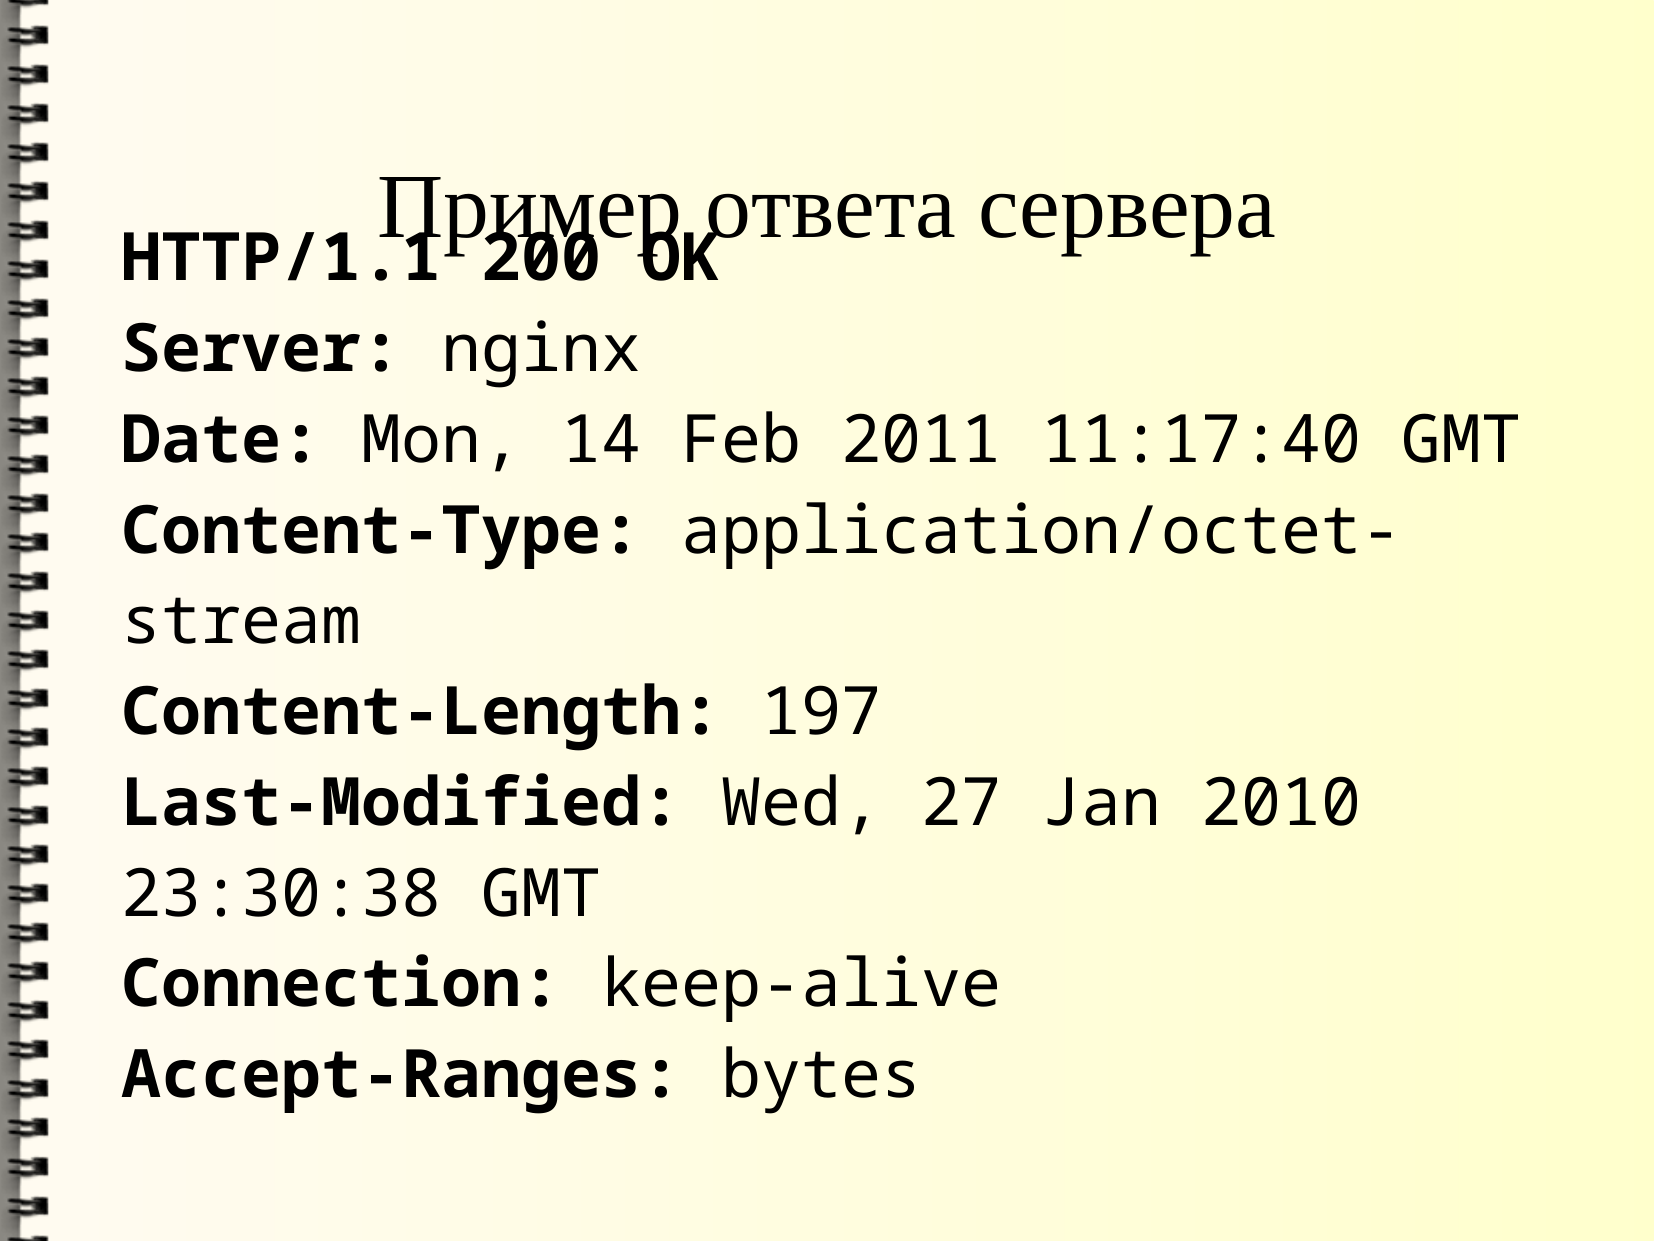

# Пример ответа сервера
HTTP/1.1 200 OK
Server: nginx
Date: Mon, 14 Feb 2011 11:17:40 GMT
Content-Type: application/octet-stream
Content-Length: 197
Last-Modified: Wed, 27 Jan 2010 23:30:38 GMT
Connection: keep-alive
Accept-Ranges: bytes